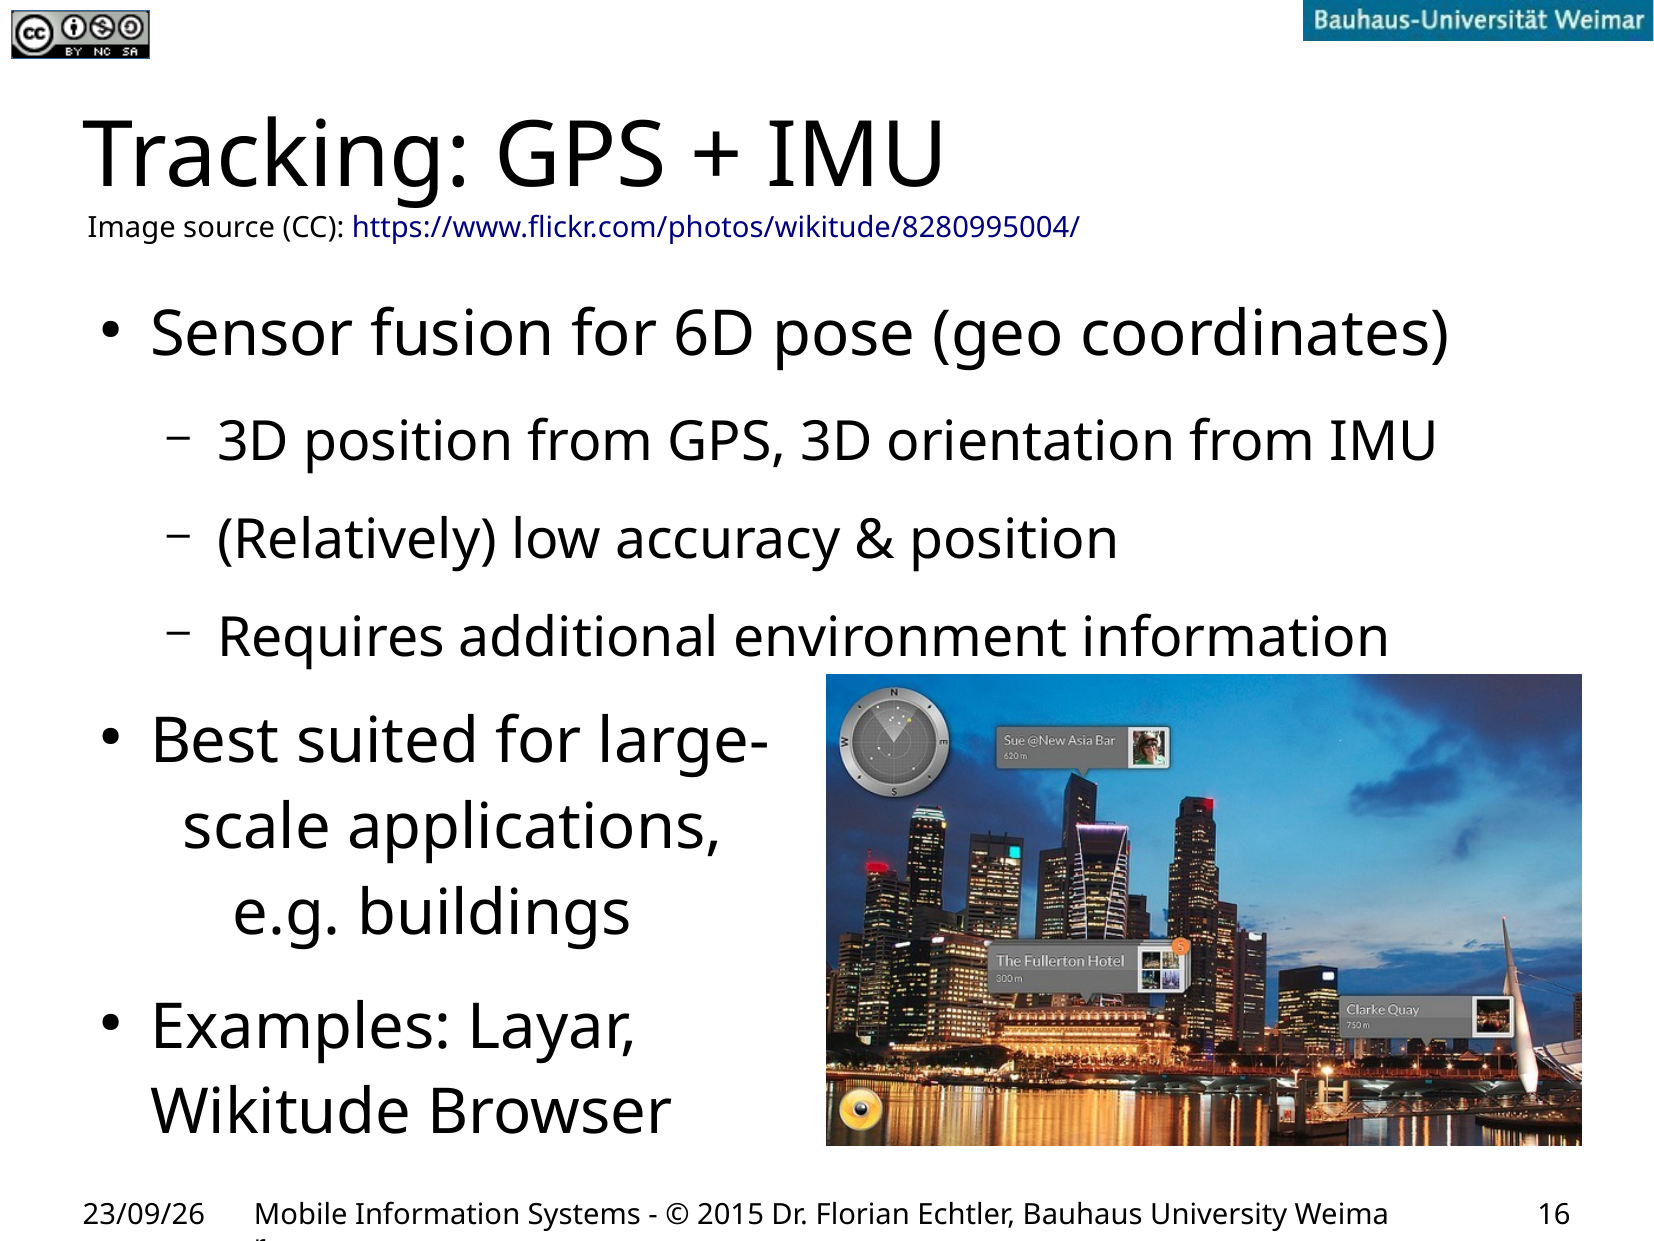

# Tracking: GPS + IMU
Image source (CC): https://www.flickr.com/photos/wikitude/8280995004/
Sensor fusion for 6D pose (geo coordinates)
3D position from GPS, 3D orientation from IMU
(Relatively) low accuracy & position
Requires additional environment information
Best suited for large- scale applications, e.g. buildings
Examples: Layar, Wikitude Browser
Mobile Information Systems - © 2015 Dr. Florian Echtler, Bauhaus University Weimar
16